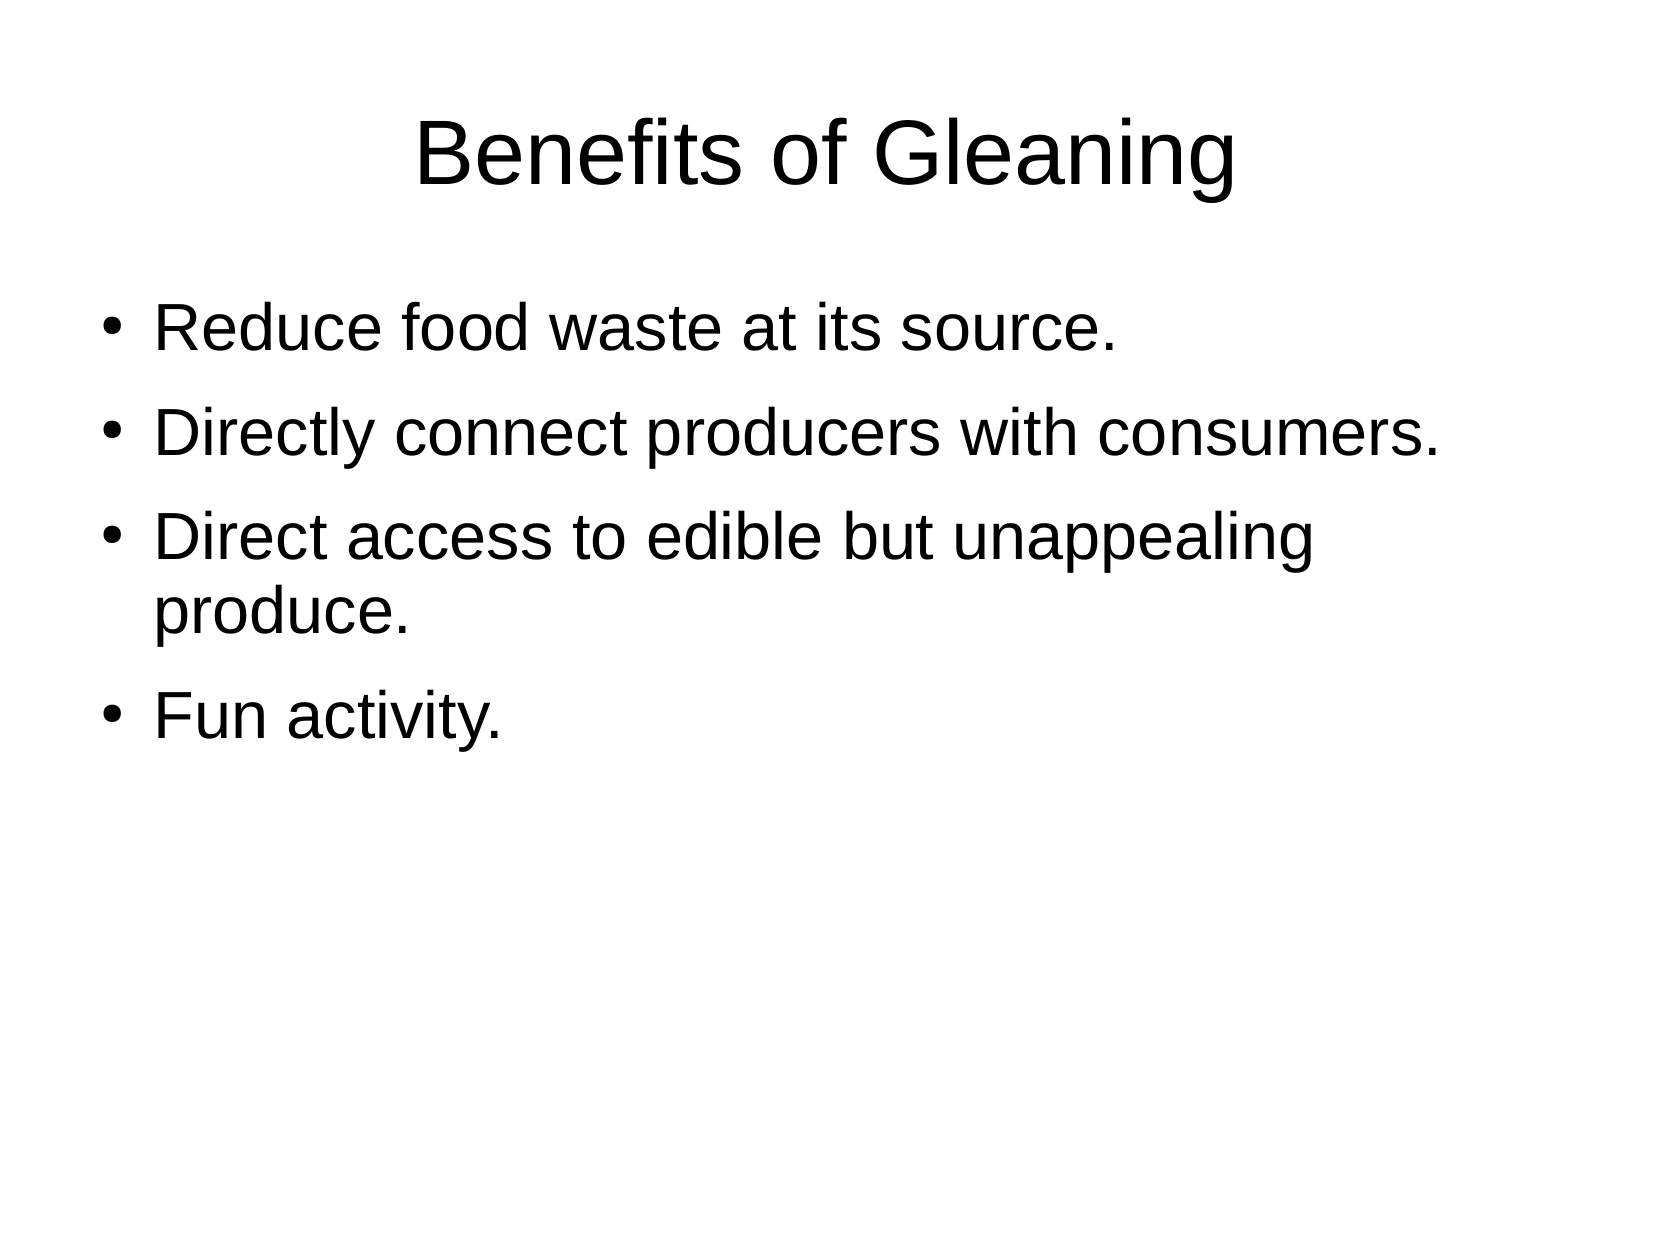

# Benefits of Gleaning
Reduce food waste at its source.
Directly connect producers with consumers.
Direct access to edible but unappealing produce.
Fun activity.